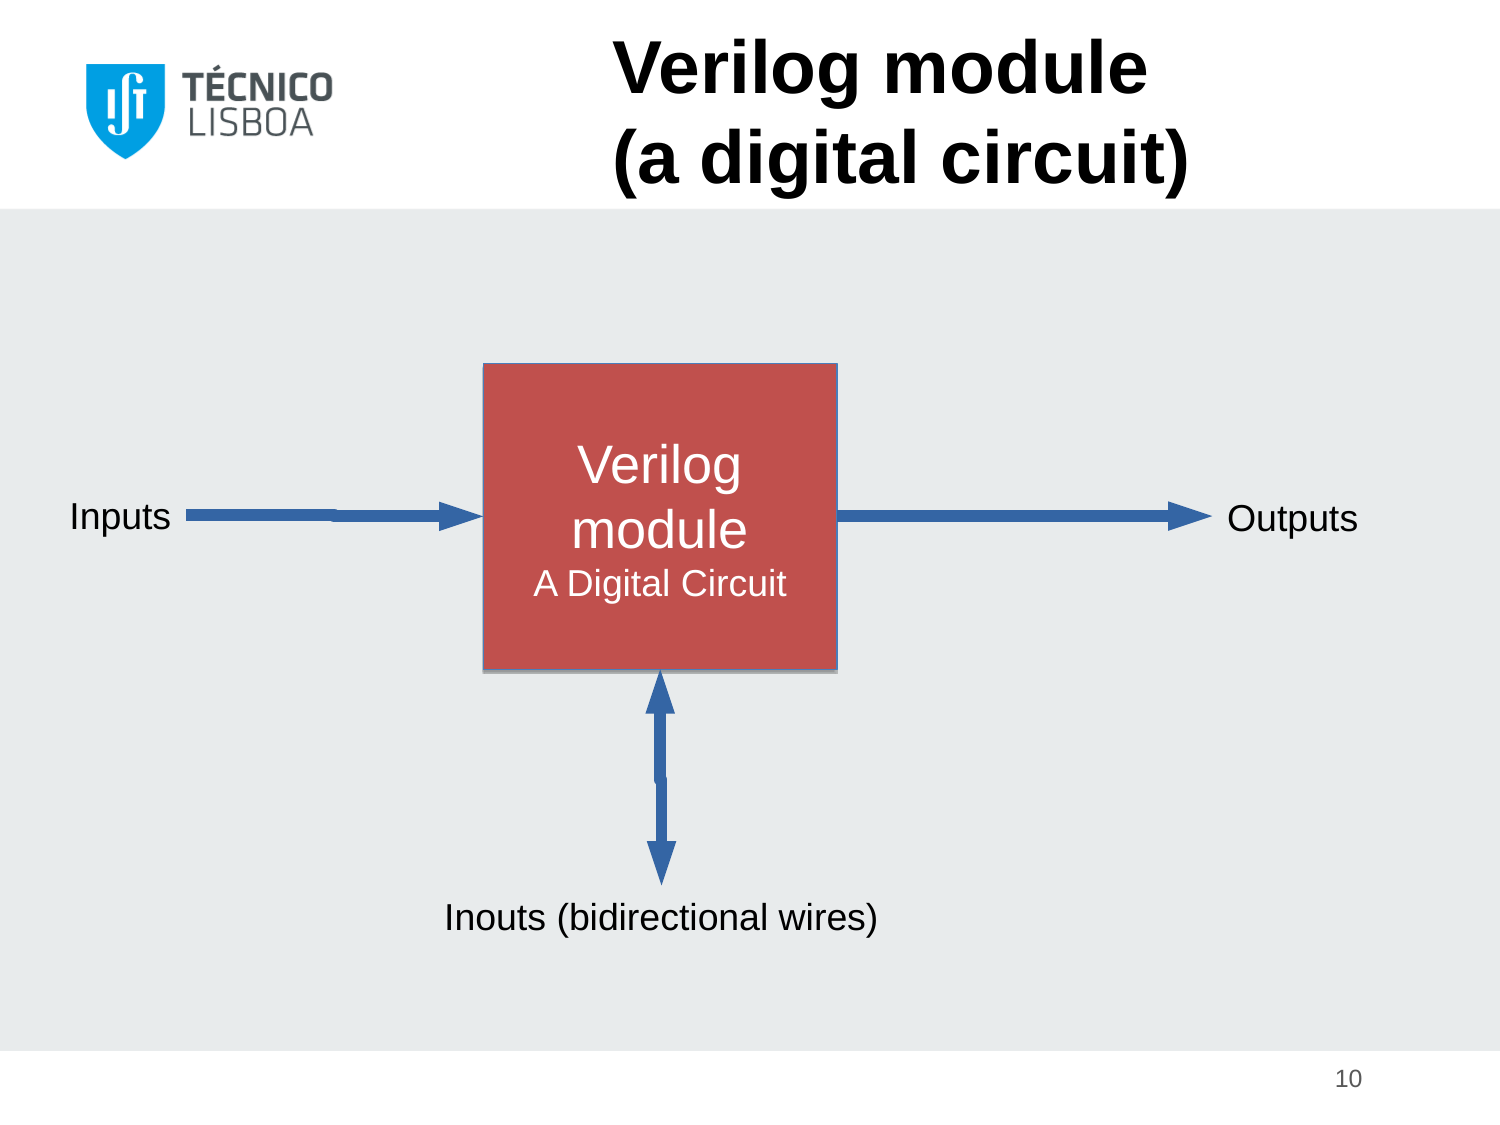

# Verilog module (a digital circuit)
Verilog module
A Digital Circuit
Inputs
Outputs
Inouts (bidirectional wires)
10